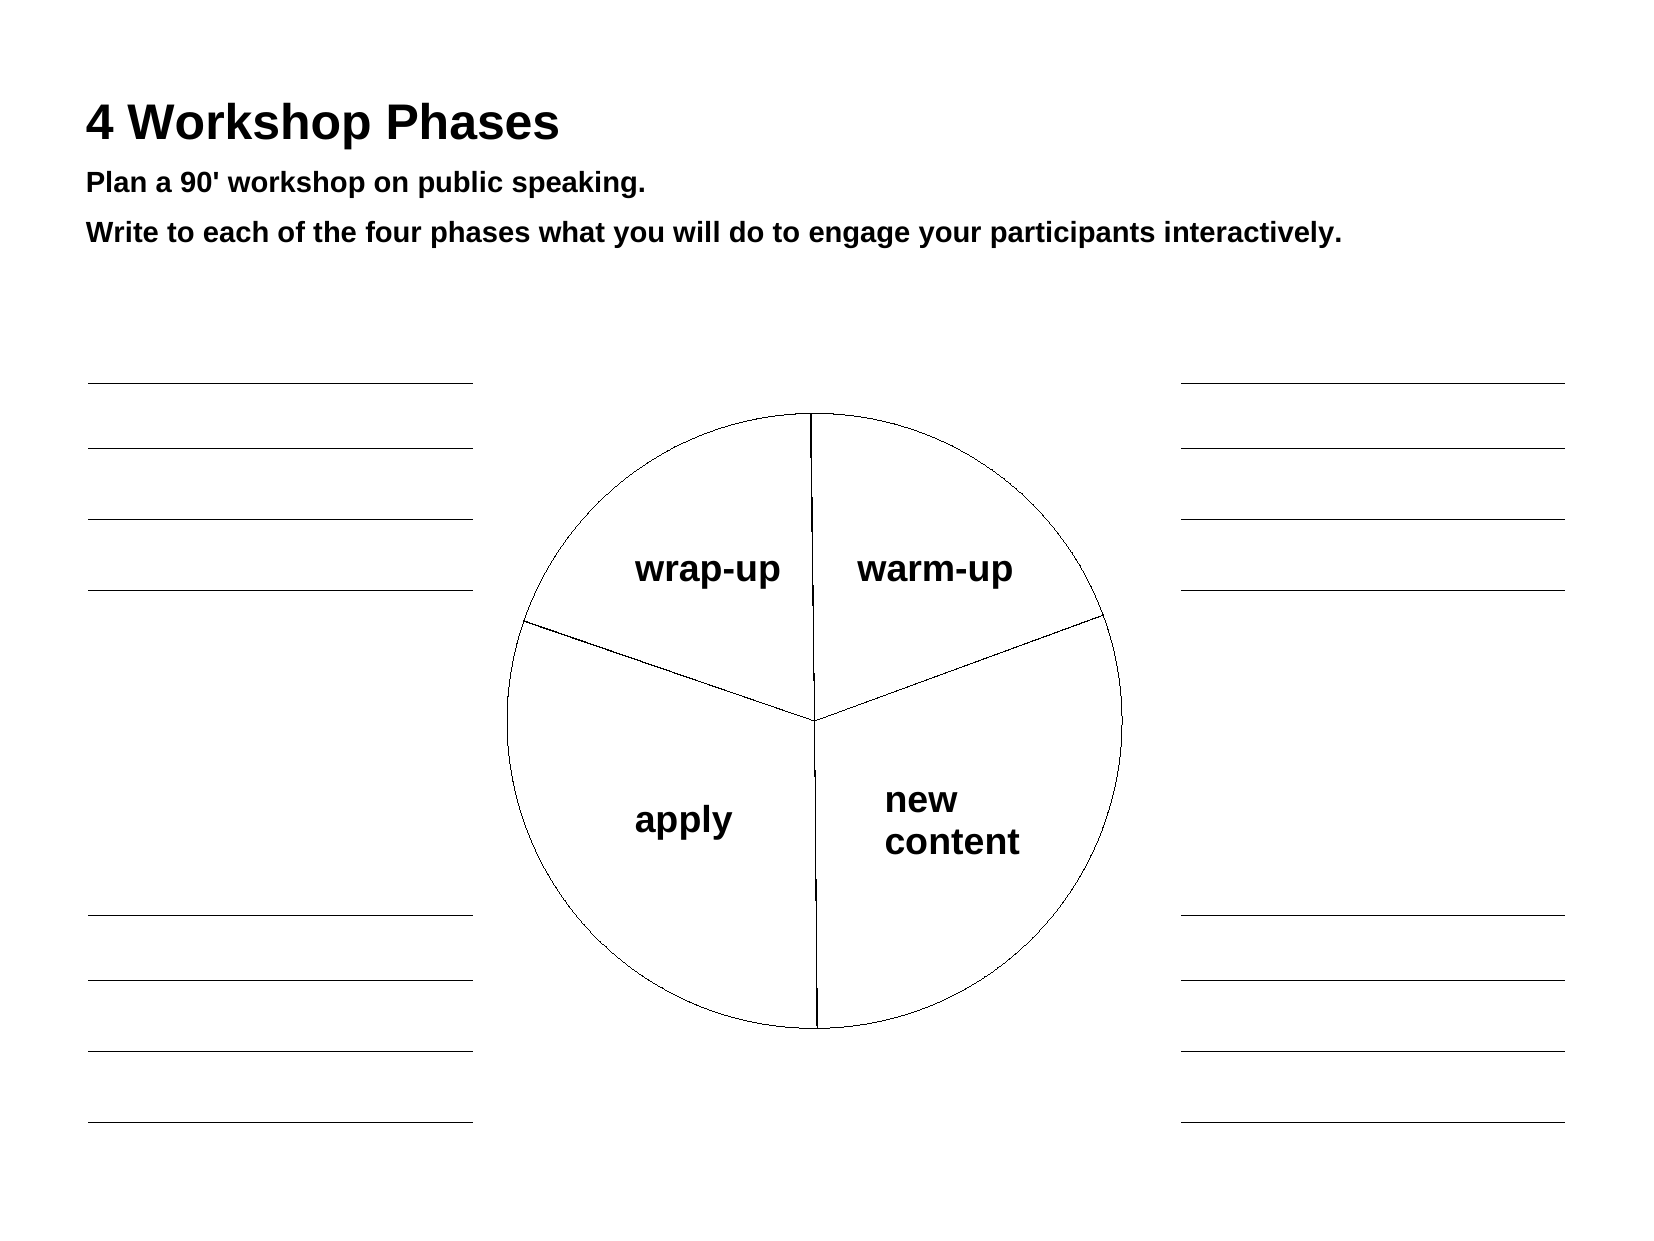

4 Workshop Phases
Plan a 90' workshop on public speaking.
Write to each of the four phases what you will do to engage your participants interactively.
wrap-up
warm-up
new
content
apply